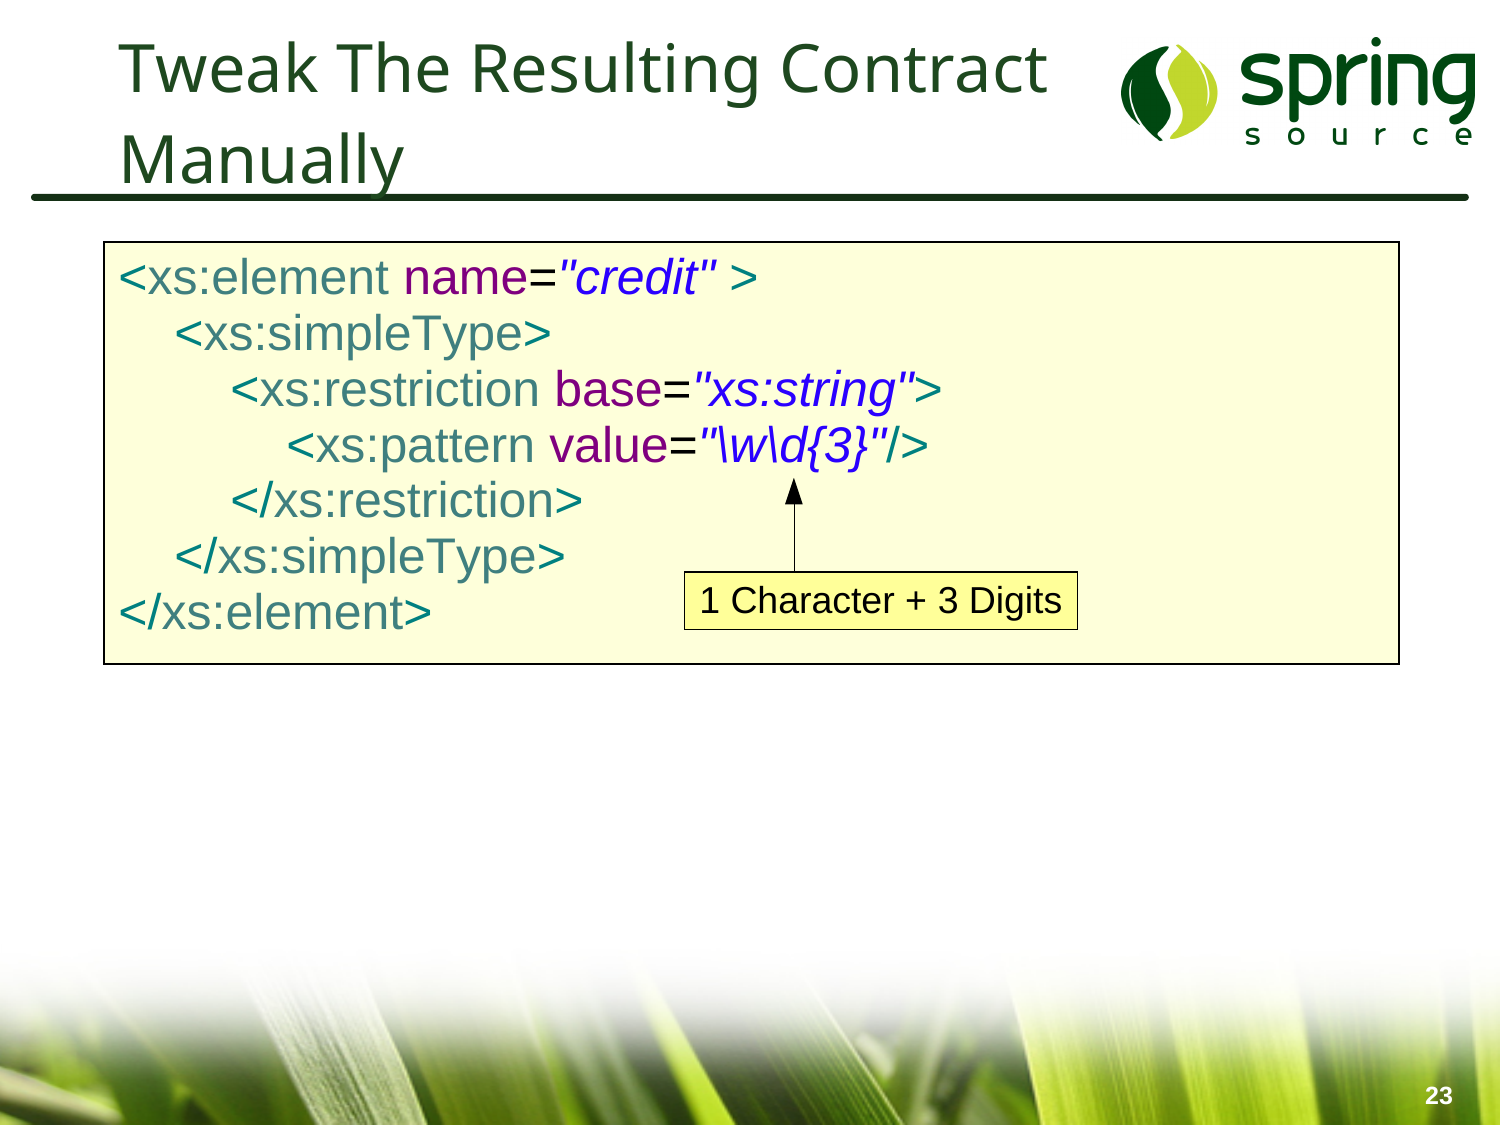

# Tweak The Resulting Contract Manually
<xs:element name="credit" >
 <xs:simpleType>
 <xs:restriction base="xs:string">
 <xs:pattern value="\w\d{3}"/>
 </xs:restriction>
 </xs:simpleType>
</xs:element>
1 Character + 3 Digits